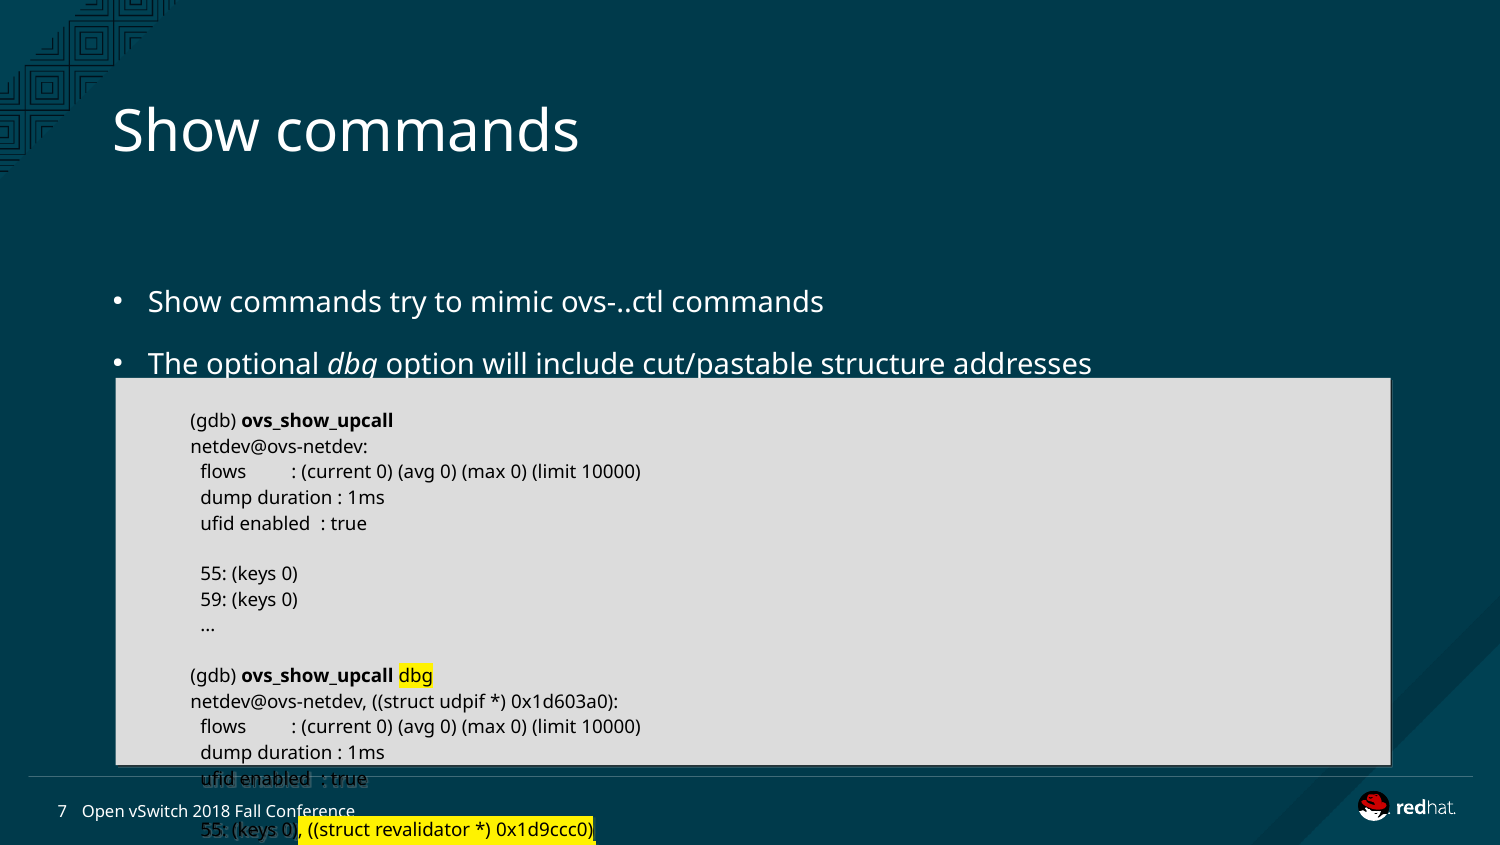

# Show commands
Show commands try to mimic ovs-..ctl commands
The optional dbg option will include cut/pastable structure addresses
(gdb) ovs_show_upcall
netdev@ovs-netdev:
 flows : (current 0) (avg 0) (max 0) (limit 10000)
 dump duration : 1ms
 ufid enabled : true
 55: (keys 0)
 59: (keys 0)
 ...
(gdb) ovs_show_upcall dbg
netdev@ovs-netdev, ((struct udpif *) 0x1d603a0):
 flows : (current 0) (avg 0) (max 0) (limit 10000)
 dump duration : 1ms
 ufid enabled : true
 55: (keys 0), ((struct revalidator *) 0x1d9ccc0)
 59: (keys 0), ((struct revalidator *) 0x1d9ccd8)
7
Open vSwitch 2018 Fall Conference